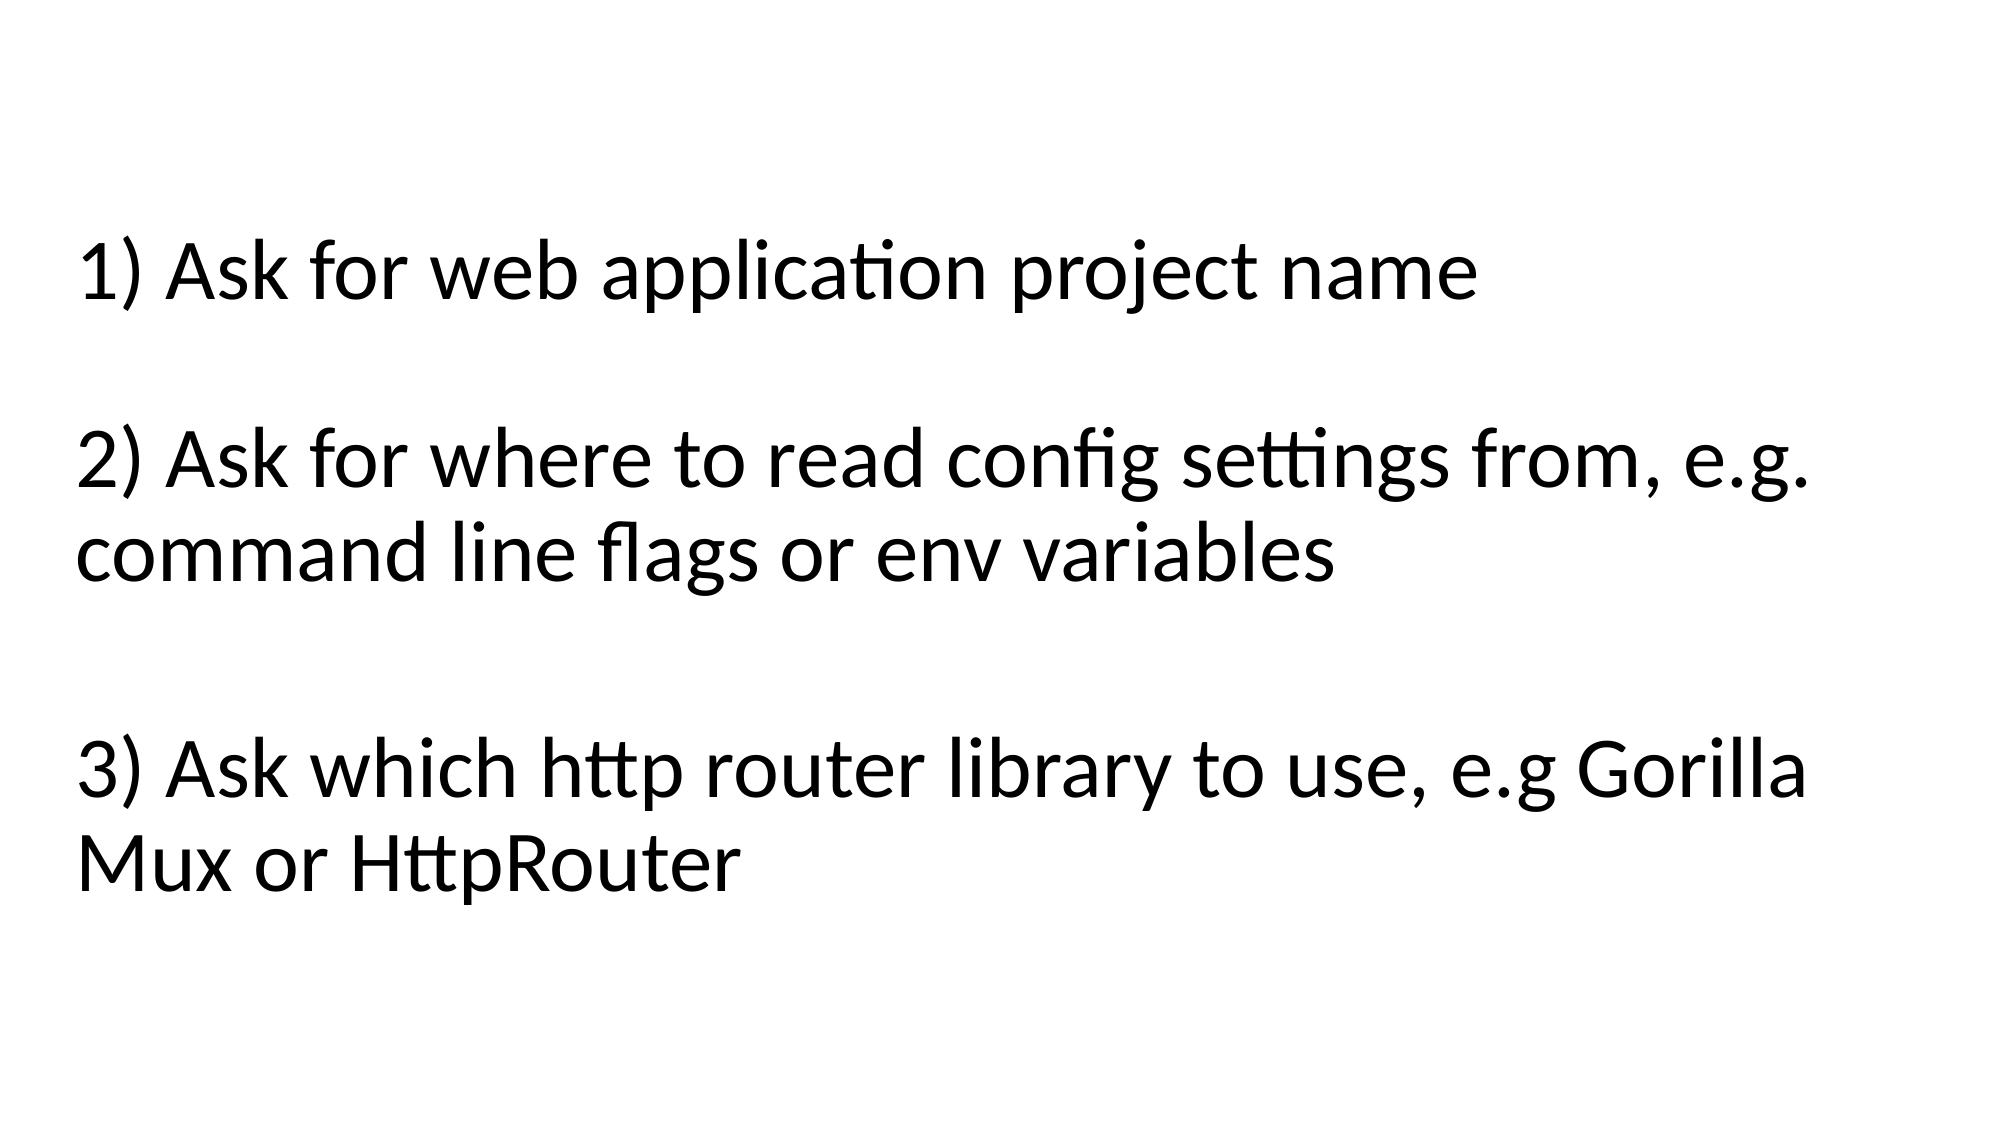

# 1) Ask for web application project name 2) Ask for where to read config settings from, e.g. command line flags or env variables
3) Ask which http router library to use, e.g Gorilla Mux or HttpRouter